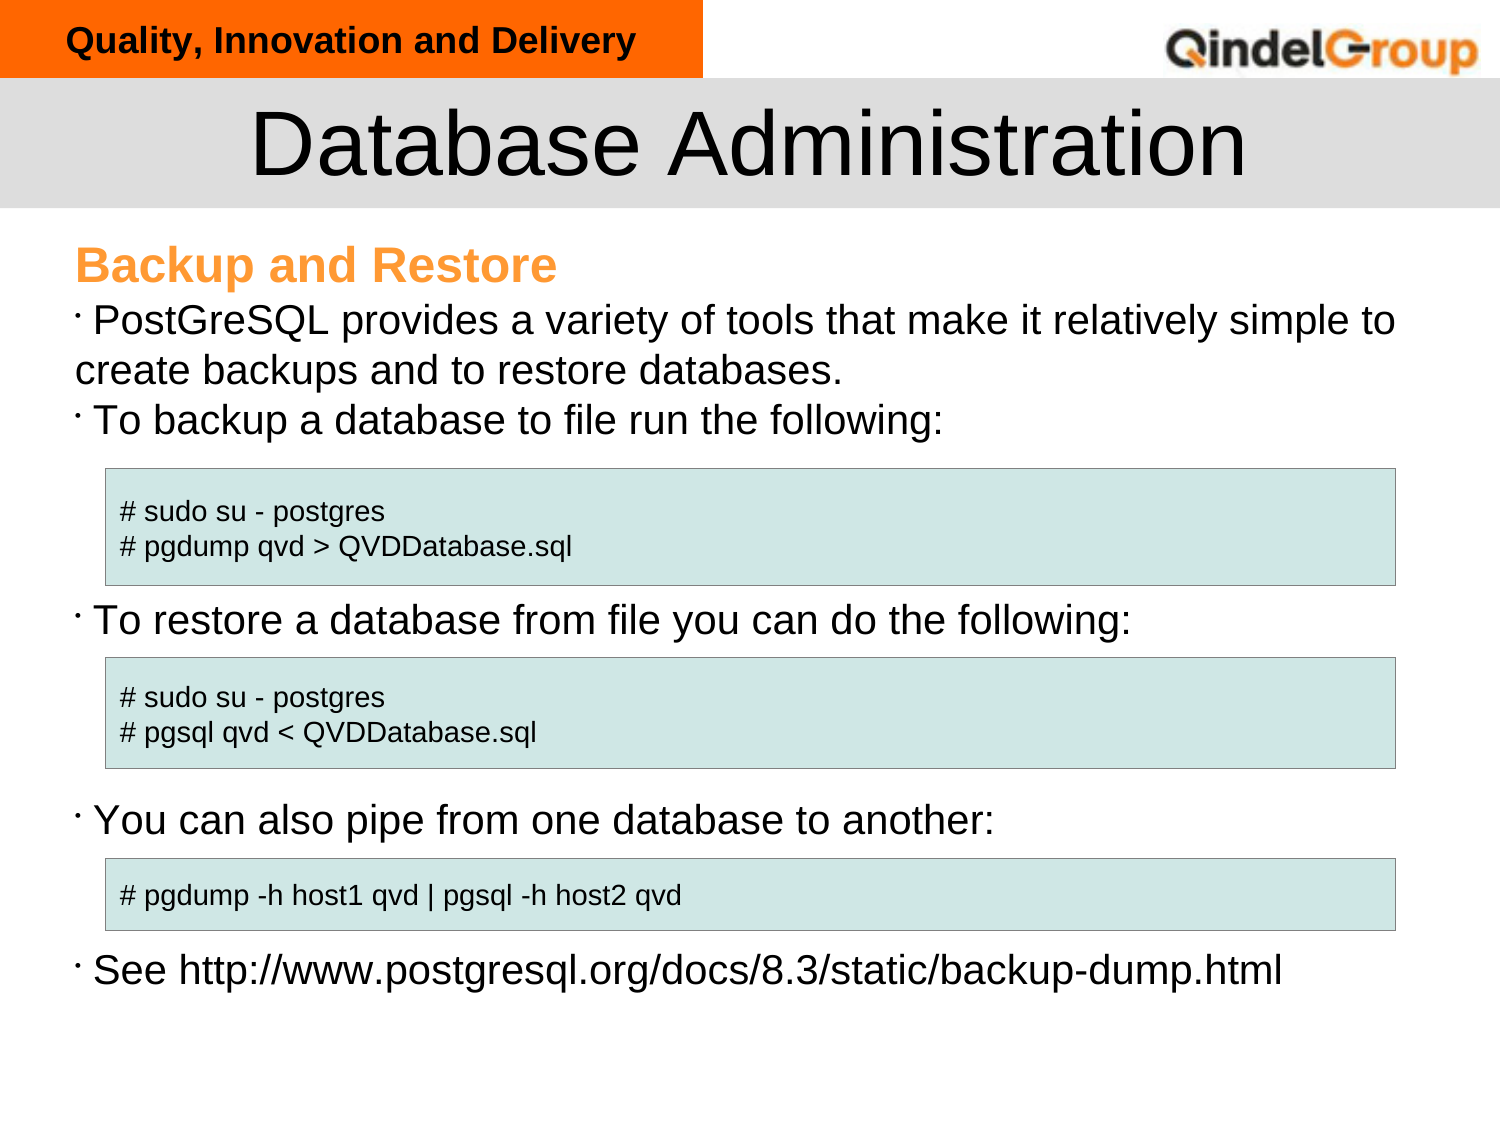

# Database Administration
Backup and Restore
 PostGreSQL provides a variety of tools that make it relatively simple to create backups and to restore databases.
 To backup a database to file run the following:
 To restore a database from file you can do the following:
 You can also pipe from one database to another:
 See http://www.postgresql.org/docs/8.3/static/backup-dump.html
# sudo su - postgres
# pgdump qvd > QVDDatabase.sql
# sudo su - postgres
# pgsql qvd < QVDDatabase.sql
# pgdump -h host1 qvd | pgsql -h host2 qvd